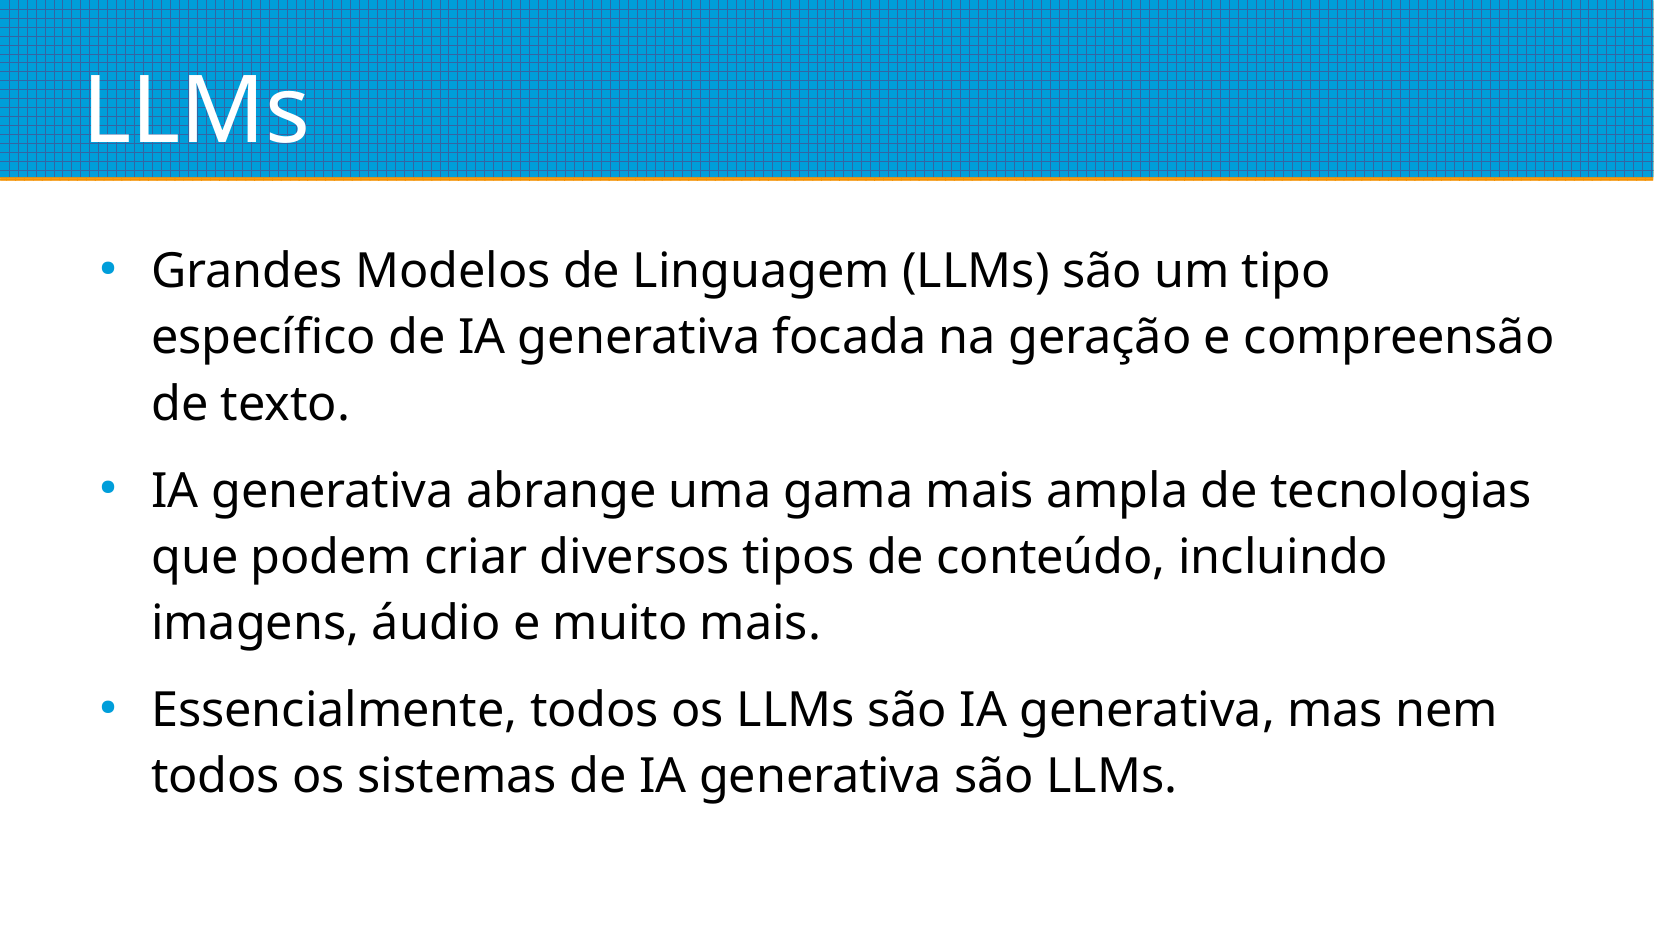

# LLMs
Grandes Modelos de Linguagem (LLMs) são um tipo específico de IA generativa focada na geração e compreensão de texto.
IA generativa abrange uma gama mais ampla de tecnologias que podem criar diversos tipos de conteúdo, incluindo imagens, áudio e muito mais.
Essencialmente, todos os LLMs são IA generativa, mas nem todos os sistemas de IA generativa são LLMs.